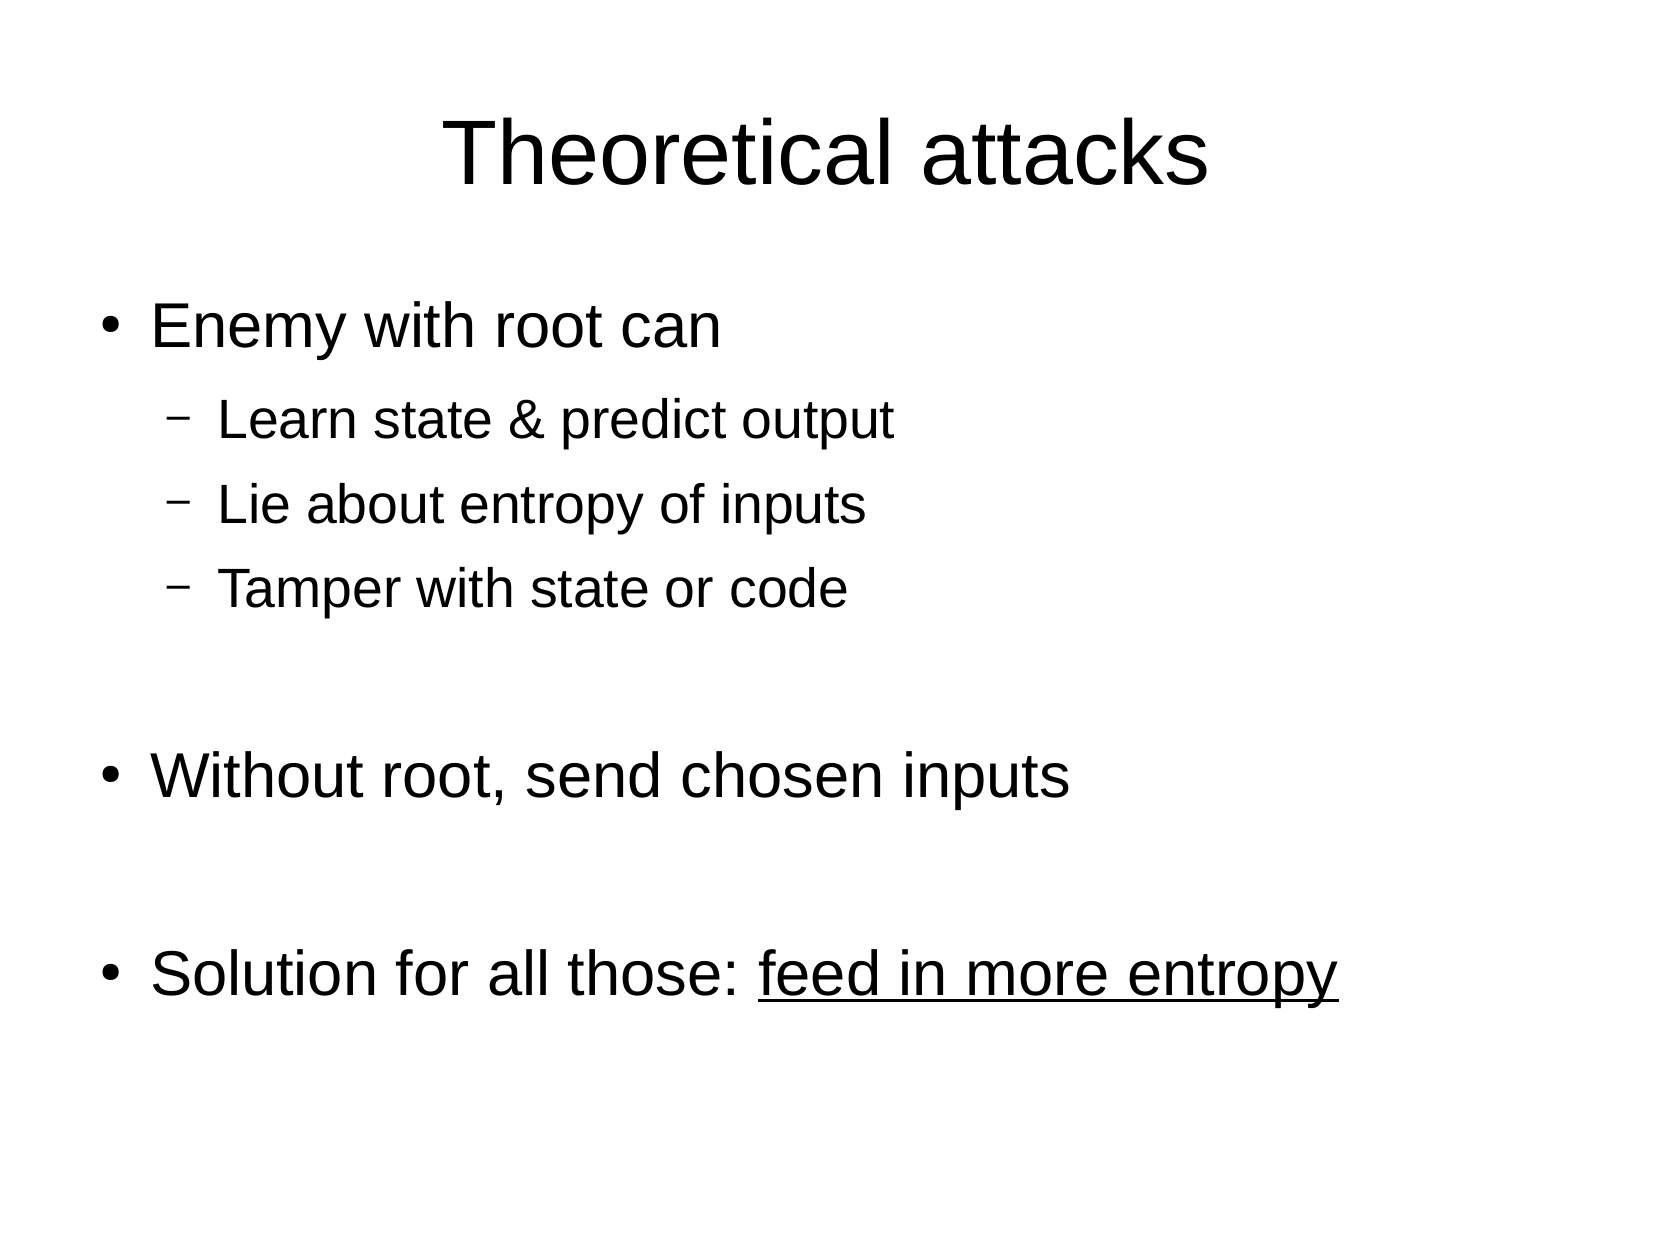

# Theoretical attacks
Enemy with root can
Learn state & predict output
Lie about entropy of inputs
Tamper with state or code
Without root, send chosen inputs
Solution for all those: feed in more entropy